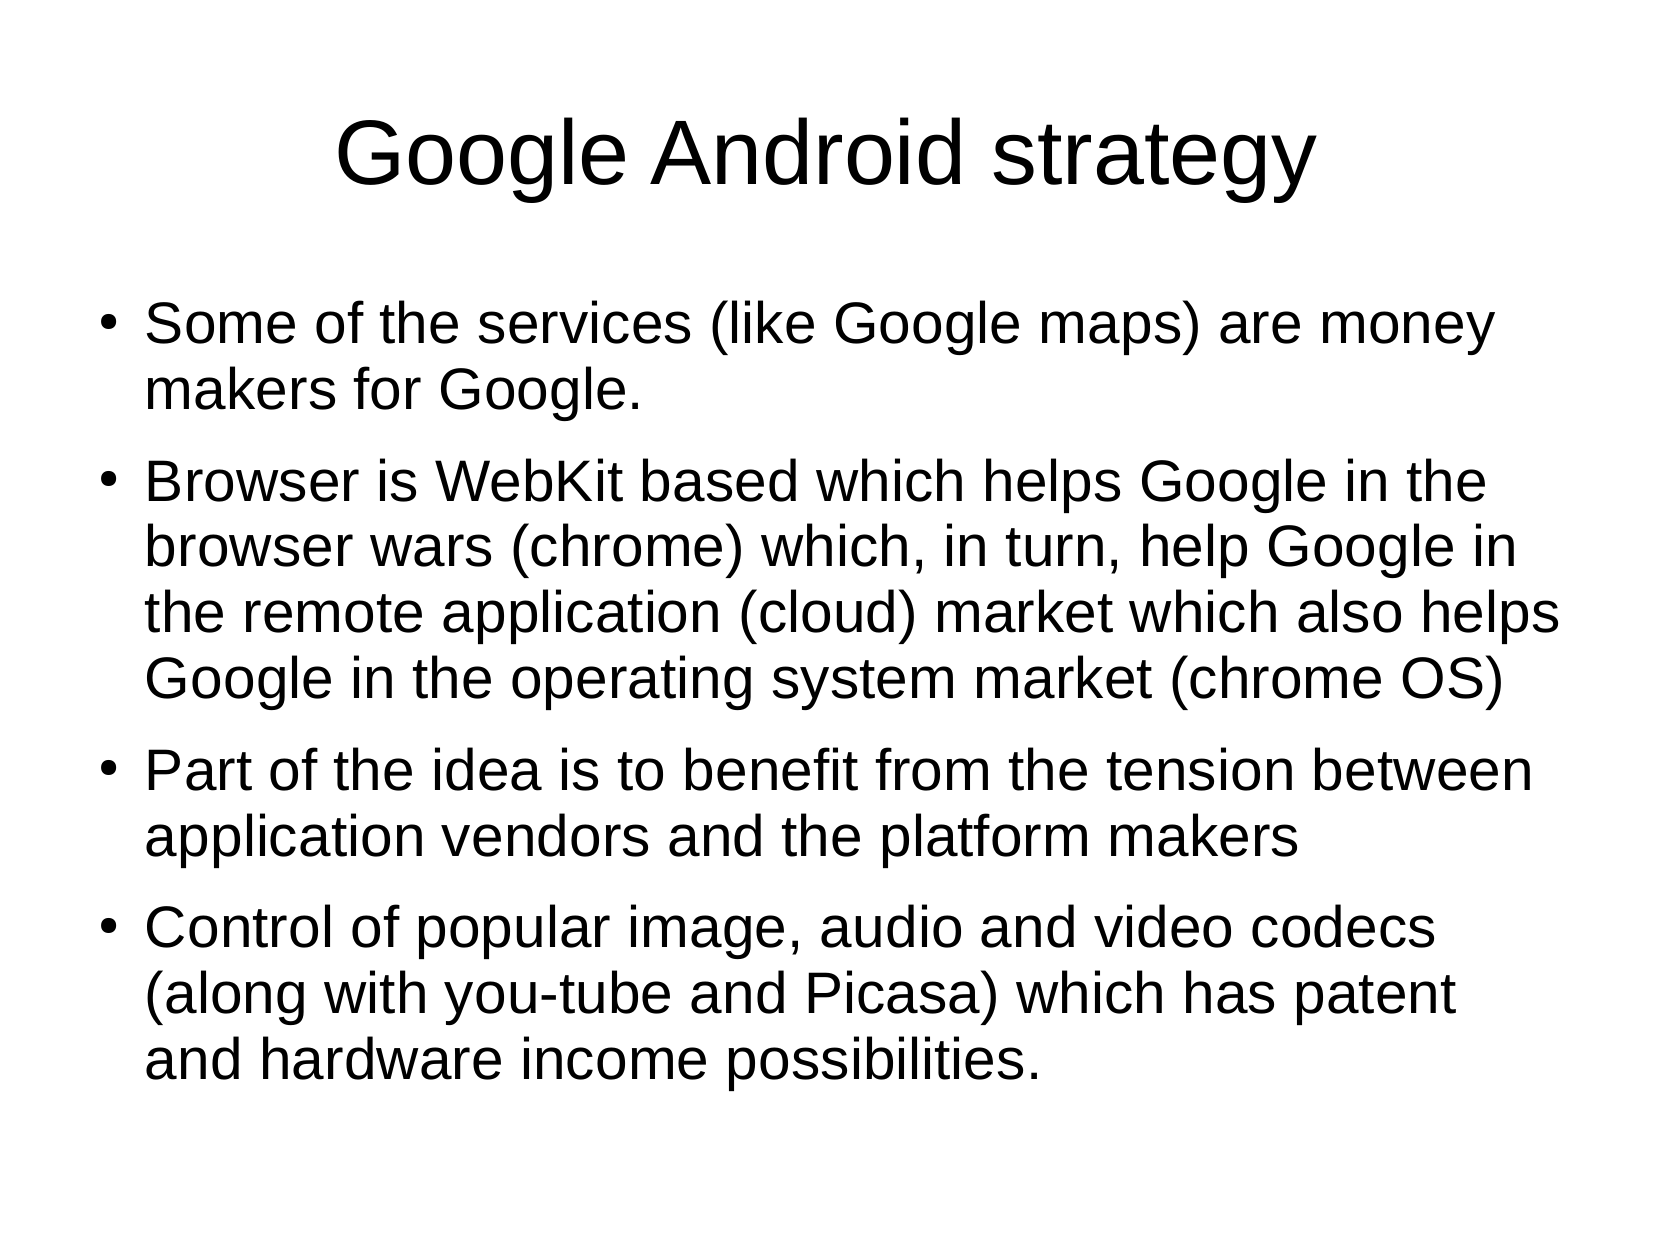

# Google Android strategy
Some of the services (like Google maps) are money makers for Google.
Browser is WebKit based which helps Google in the browser wars (chrome) which, in turn, help Google in the remote application (cloud) market which also helps Google in the operating system market (chrome OS)
Part of the idea is to benefit from the tension between application vendors and the platform makers
Control of popular image, audio and video codecs (along with you-tube and Picasa) which has patent and hardware income possibilities.